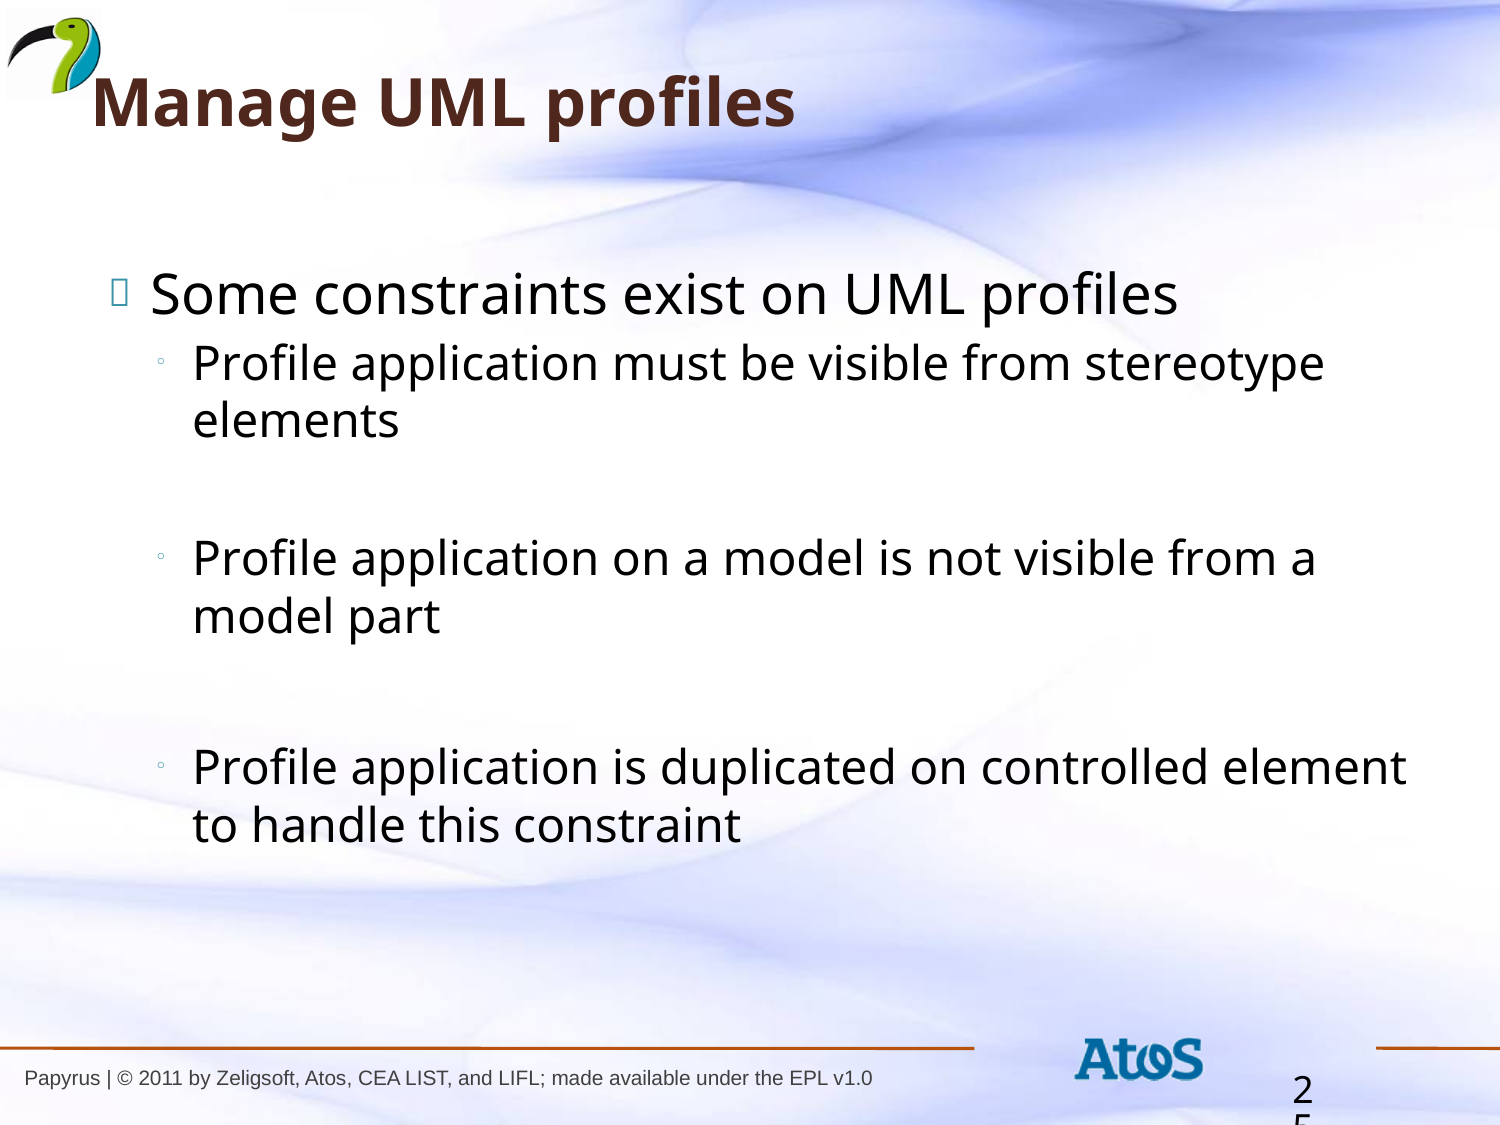

Manage UML profiles
# Some constraints exist on UML profiles
Profile application must be visible from stereotype elements
Profile application on a model is not visible from a model part
Profile application is duplicated on controlled element to handle this constraint